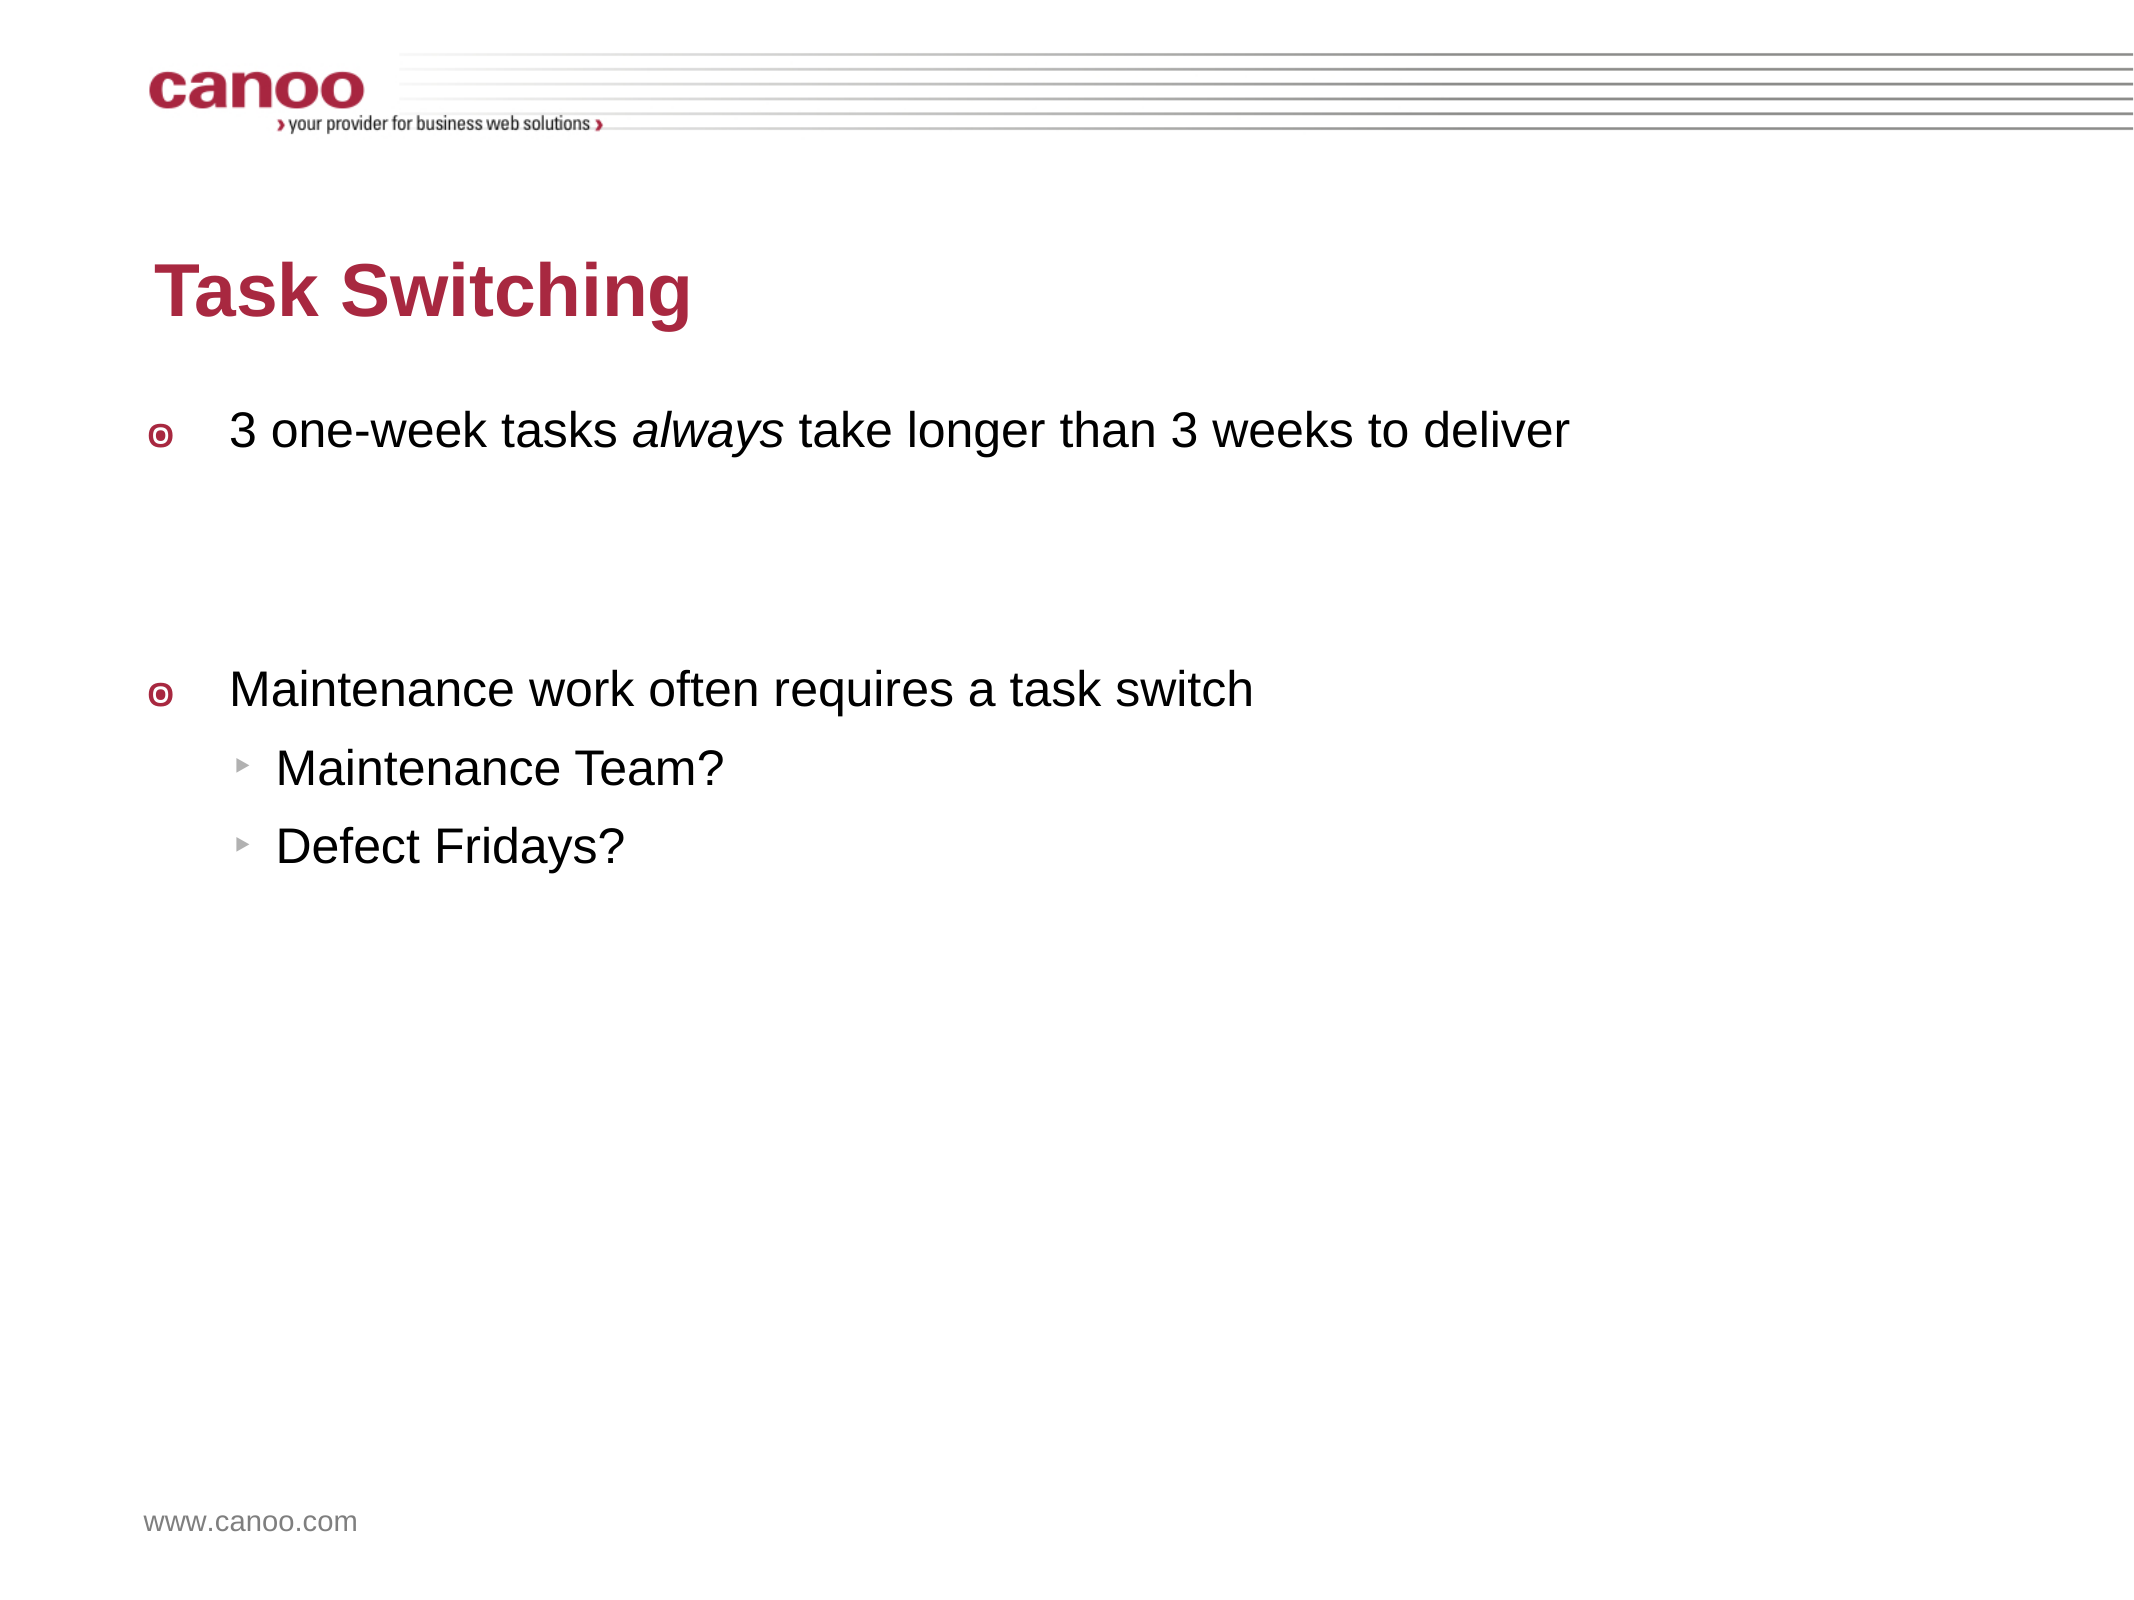

# Task Switching
3 one-week tasks always take longer than 3 weeks to deliver
Maintenance work often requires a task switch
Maintenance Team?
Defect Fridays?